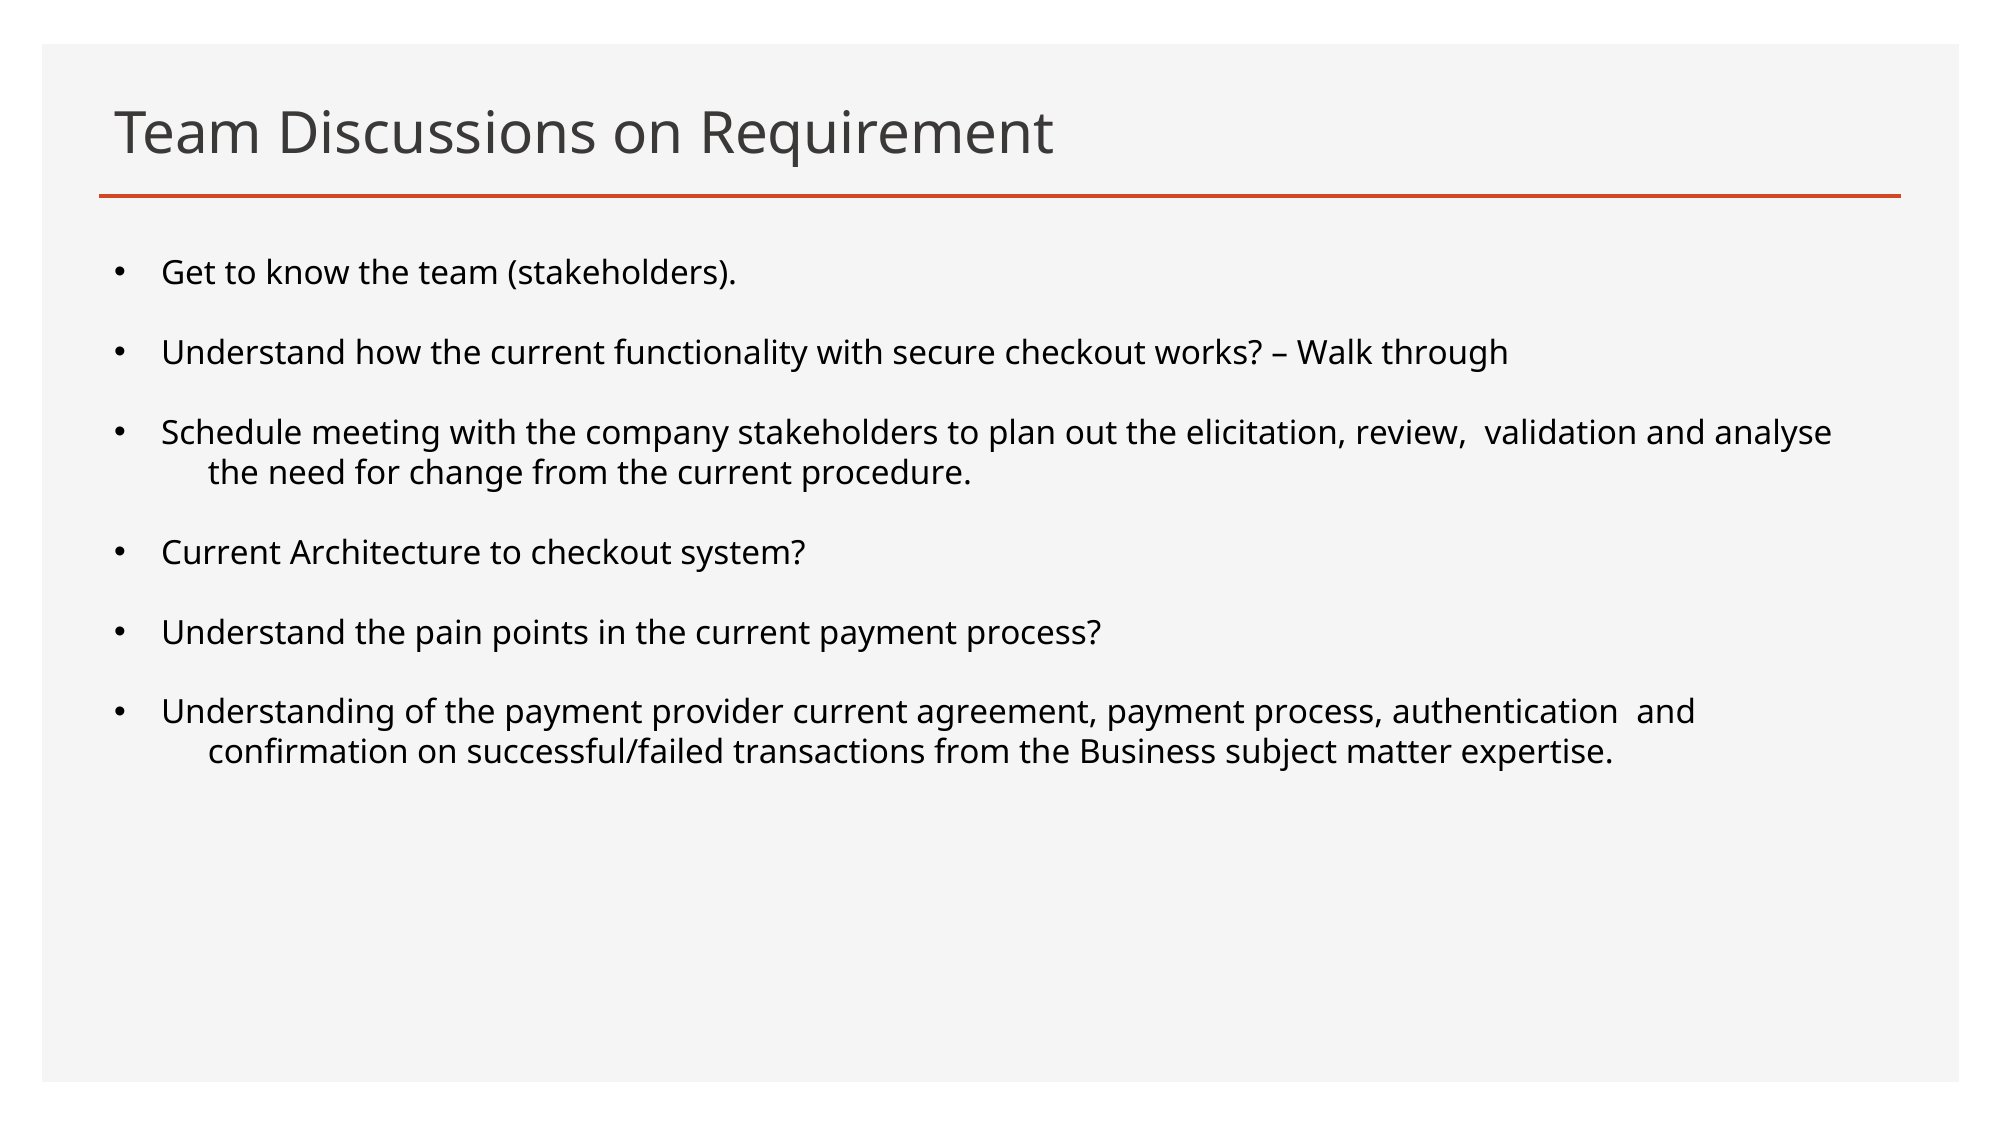

# Team Discussions on Requirement
Get to know the team (stakeholders).
Understand how the current functionality with secure checkout works? – Walk through
Schedule meeting with the company stakeholders to plan out the elicitation, review, validation and analyse the need for change from the current procedure.
Current Architecture to checkout system?
Understand the pain points in the current payment process?
Understanding of the payment provider current agreement, payment process, authentication and confirmation on successful/failed transactions from the Business subject matter expertise.